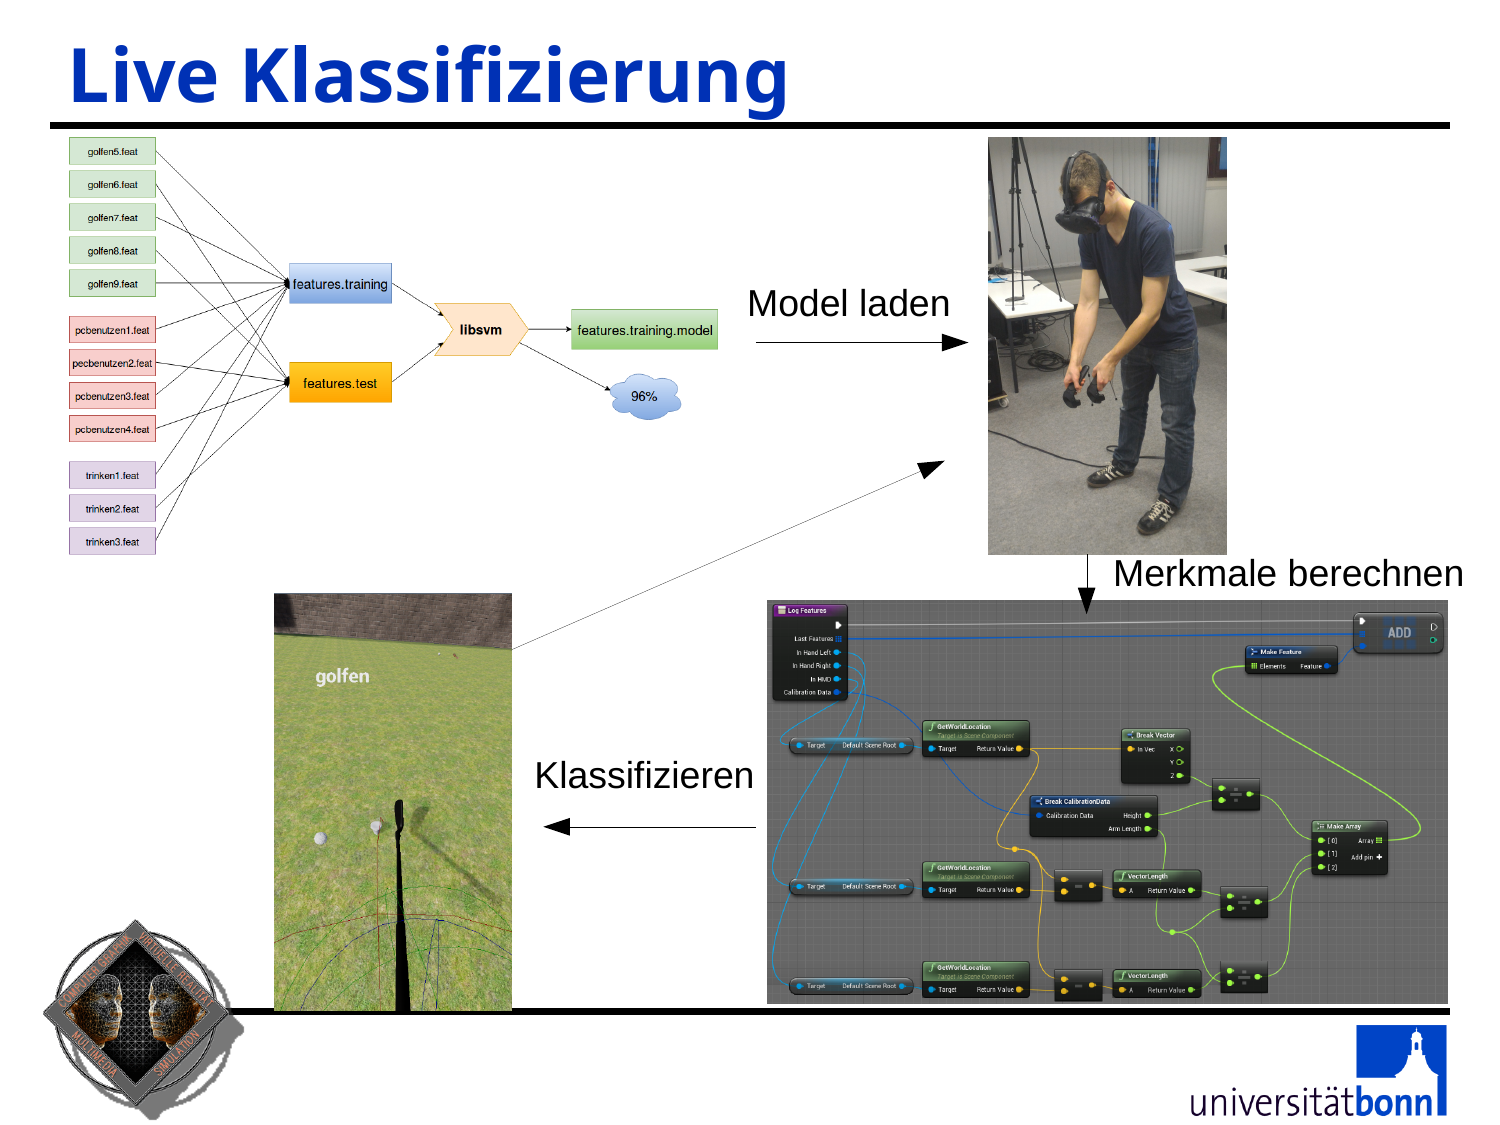

# Live Klassifizierung
Model laden
Merkmale berechnen
Klassifizieren